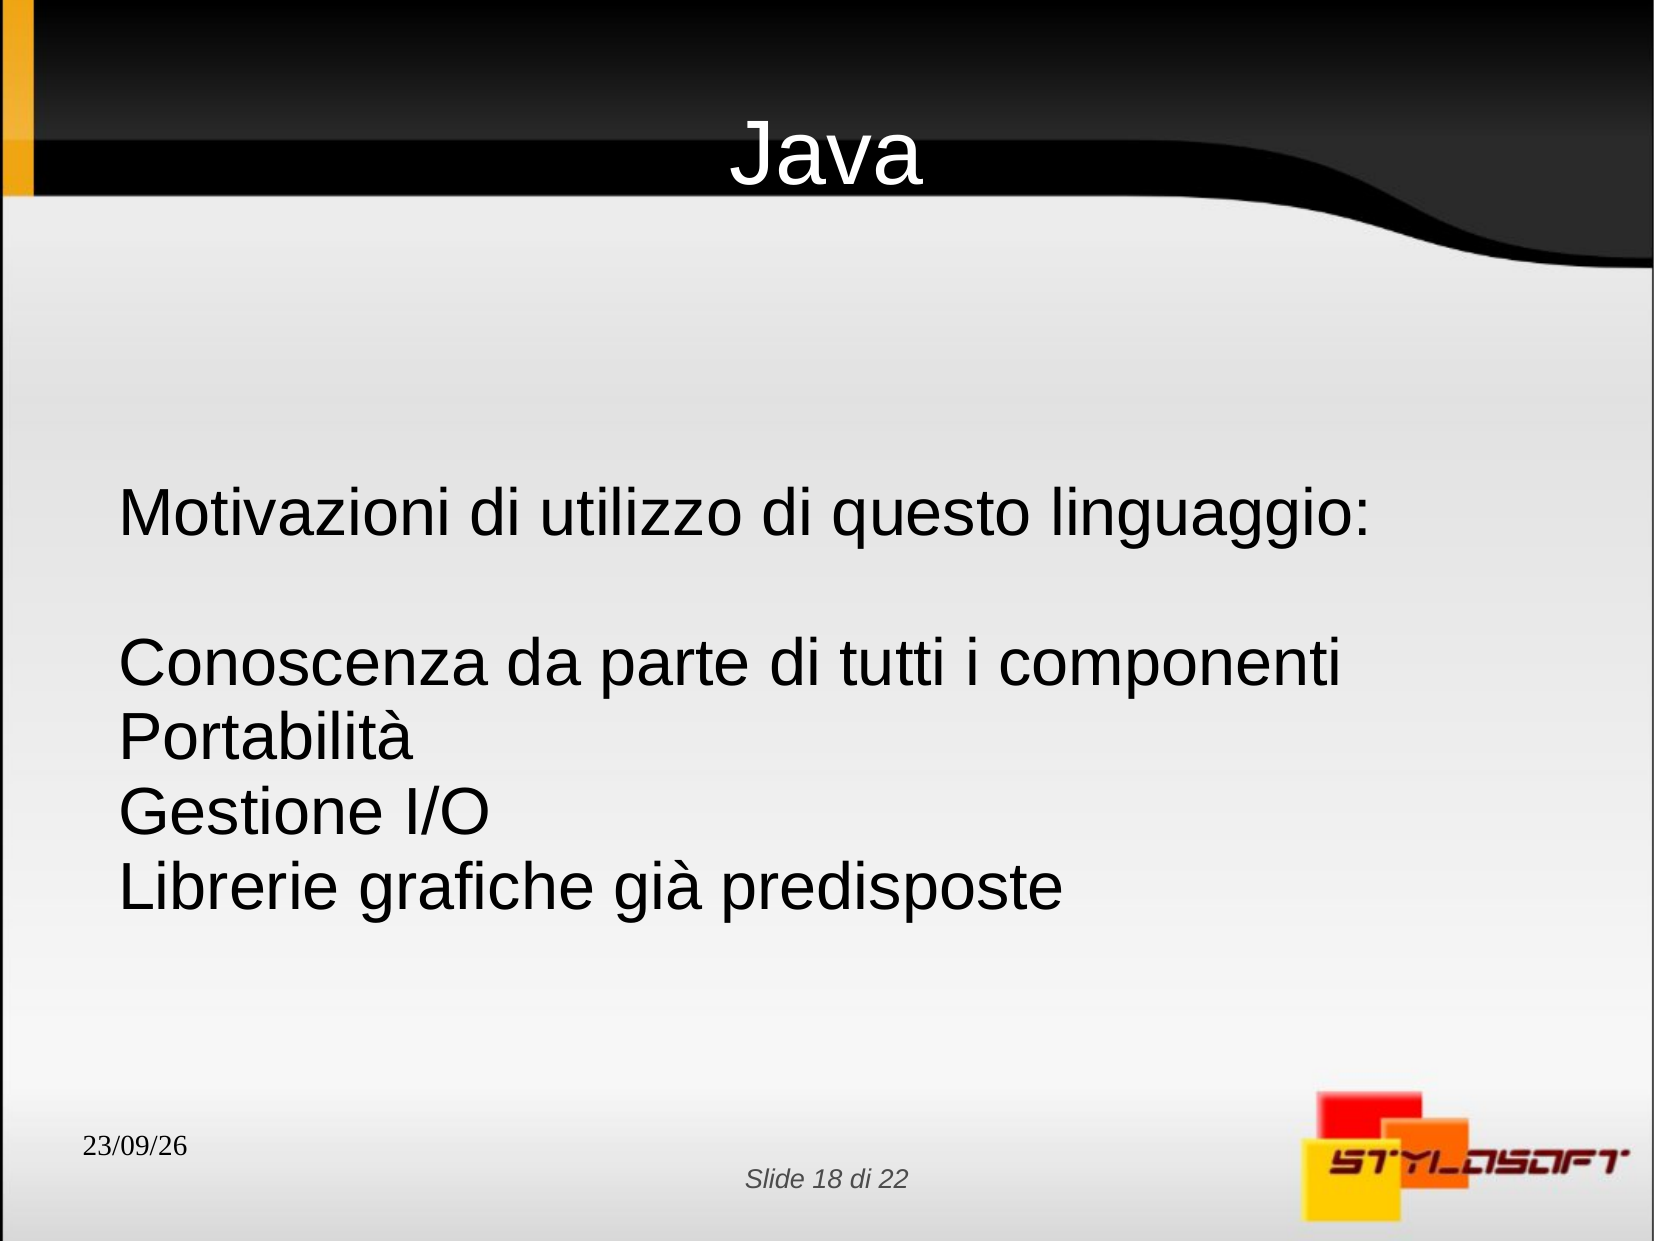

# Java
Motivazioni di utilizzo di questo linguaggio:
Conoscenza da parte di tutti i componenti
Portabilità
Gestione I/O
Librerie grafiche già predisposte
Slide di 22